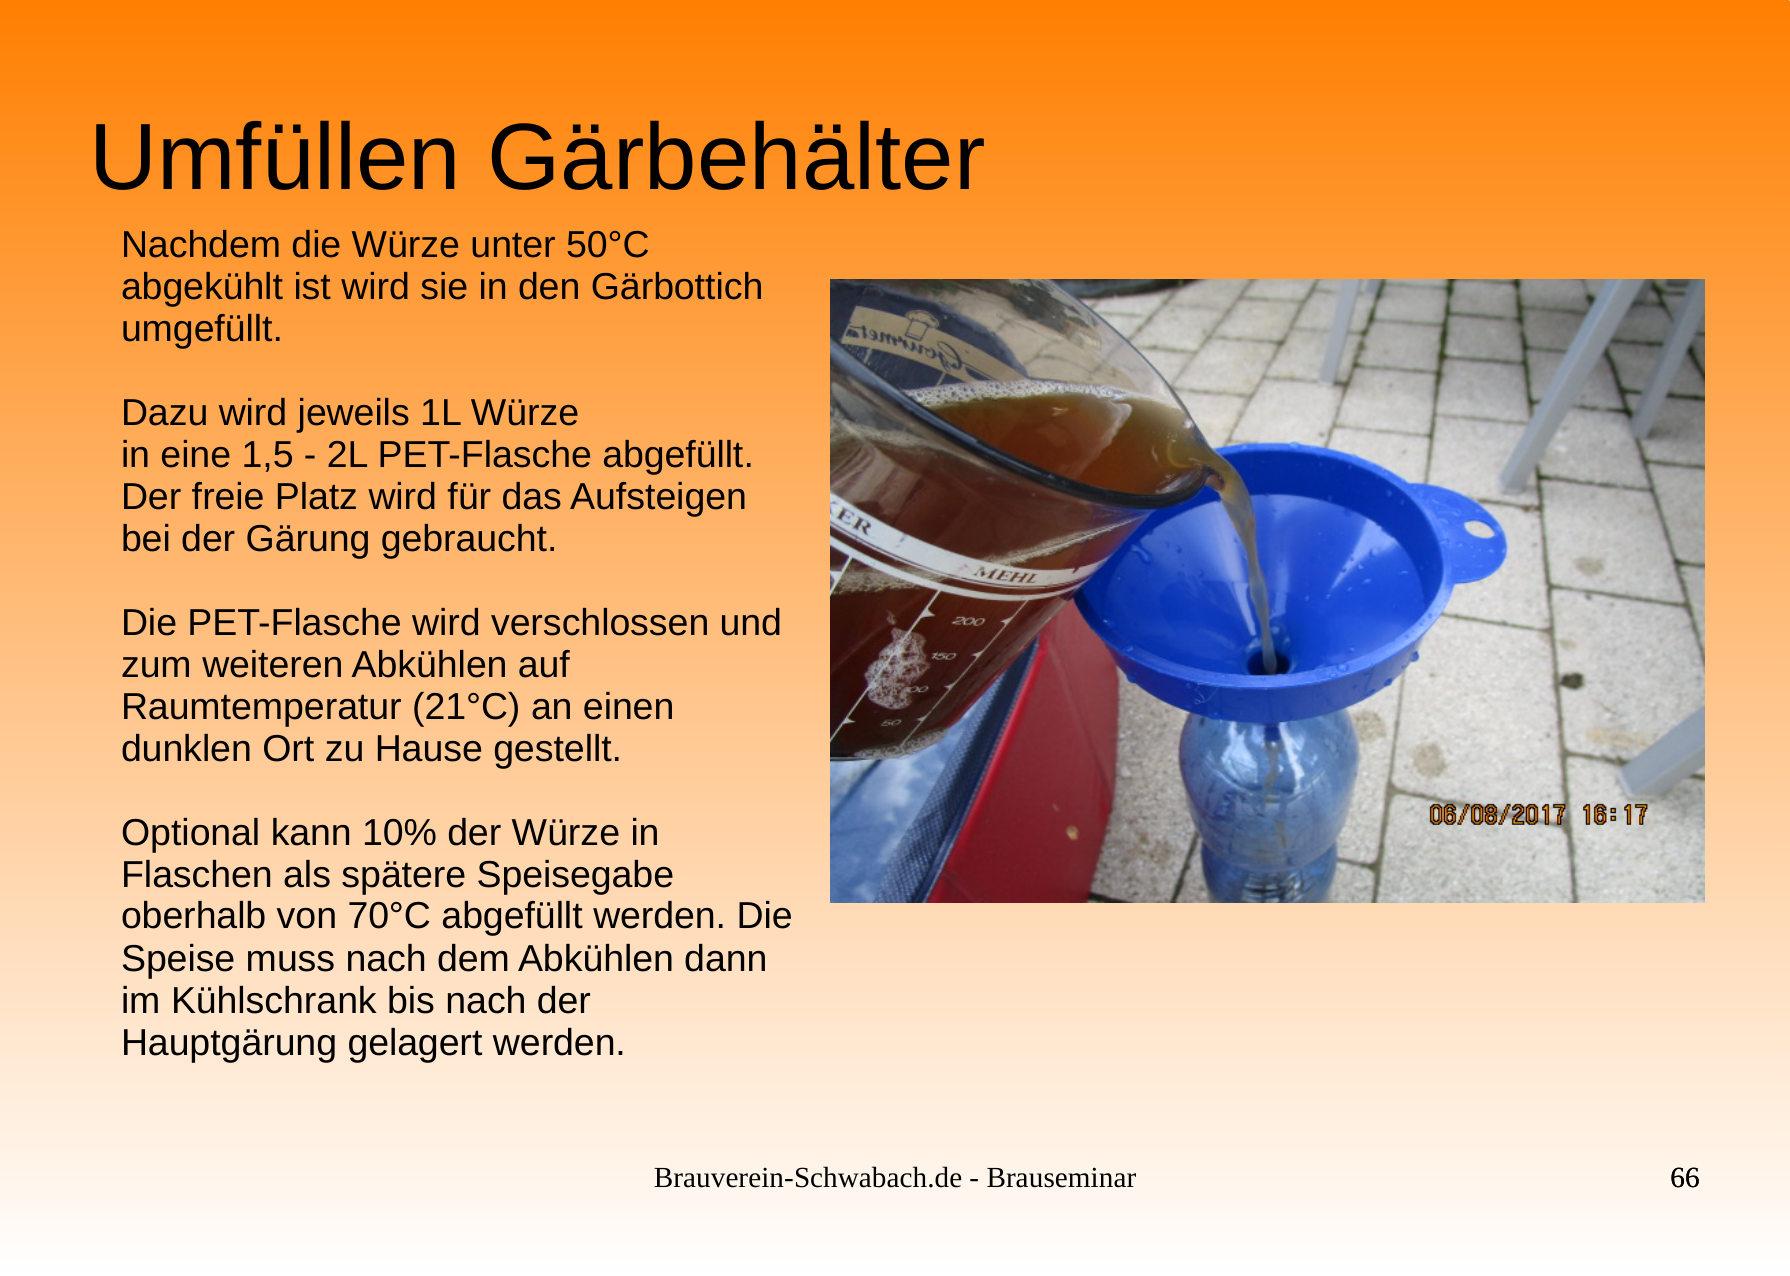

# Umfüllen Gärbehälter
Nachdem die Würze unter 50°C abgekühlt ist wird sie in den Gärbottich umgefüllt.
Dazu wird jeweils 1L Würze
in eine 1,5 - 2L PET-Flasche abgefüllt. Der freie Platz wird für das Aufsteigen bei der Gärung gebraucht.
Die PET-Flasche wird verschlossen und zum weiteren Abkühlen auf Raumtemperatur (21°C) an einen dunklen Ort zu Hause gestellt.
Optional kann 10% der Würze in Flaschen als spätere Speisegabe oberhalb von 70°C abgefüllt werden. Die Speise muss nach dem Abkühlen dann im Kühlschrank bis nach der Hauptgärung gelagert werden.
Brauverein-Schwabach.de - Brauseminar
66